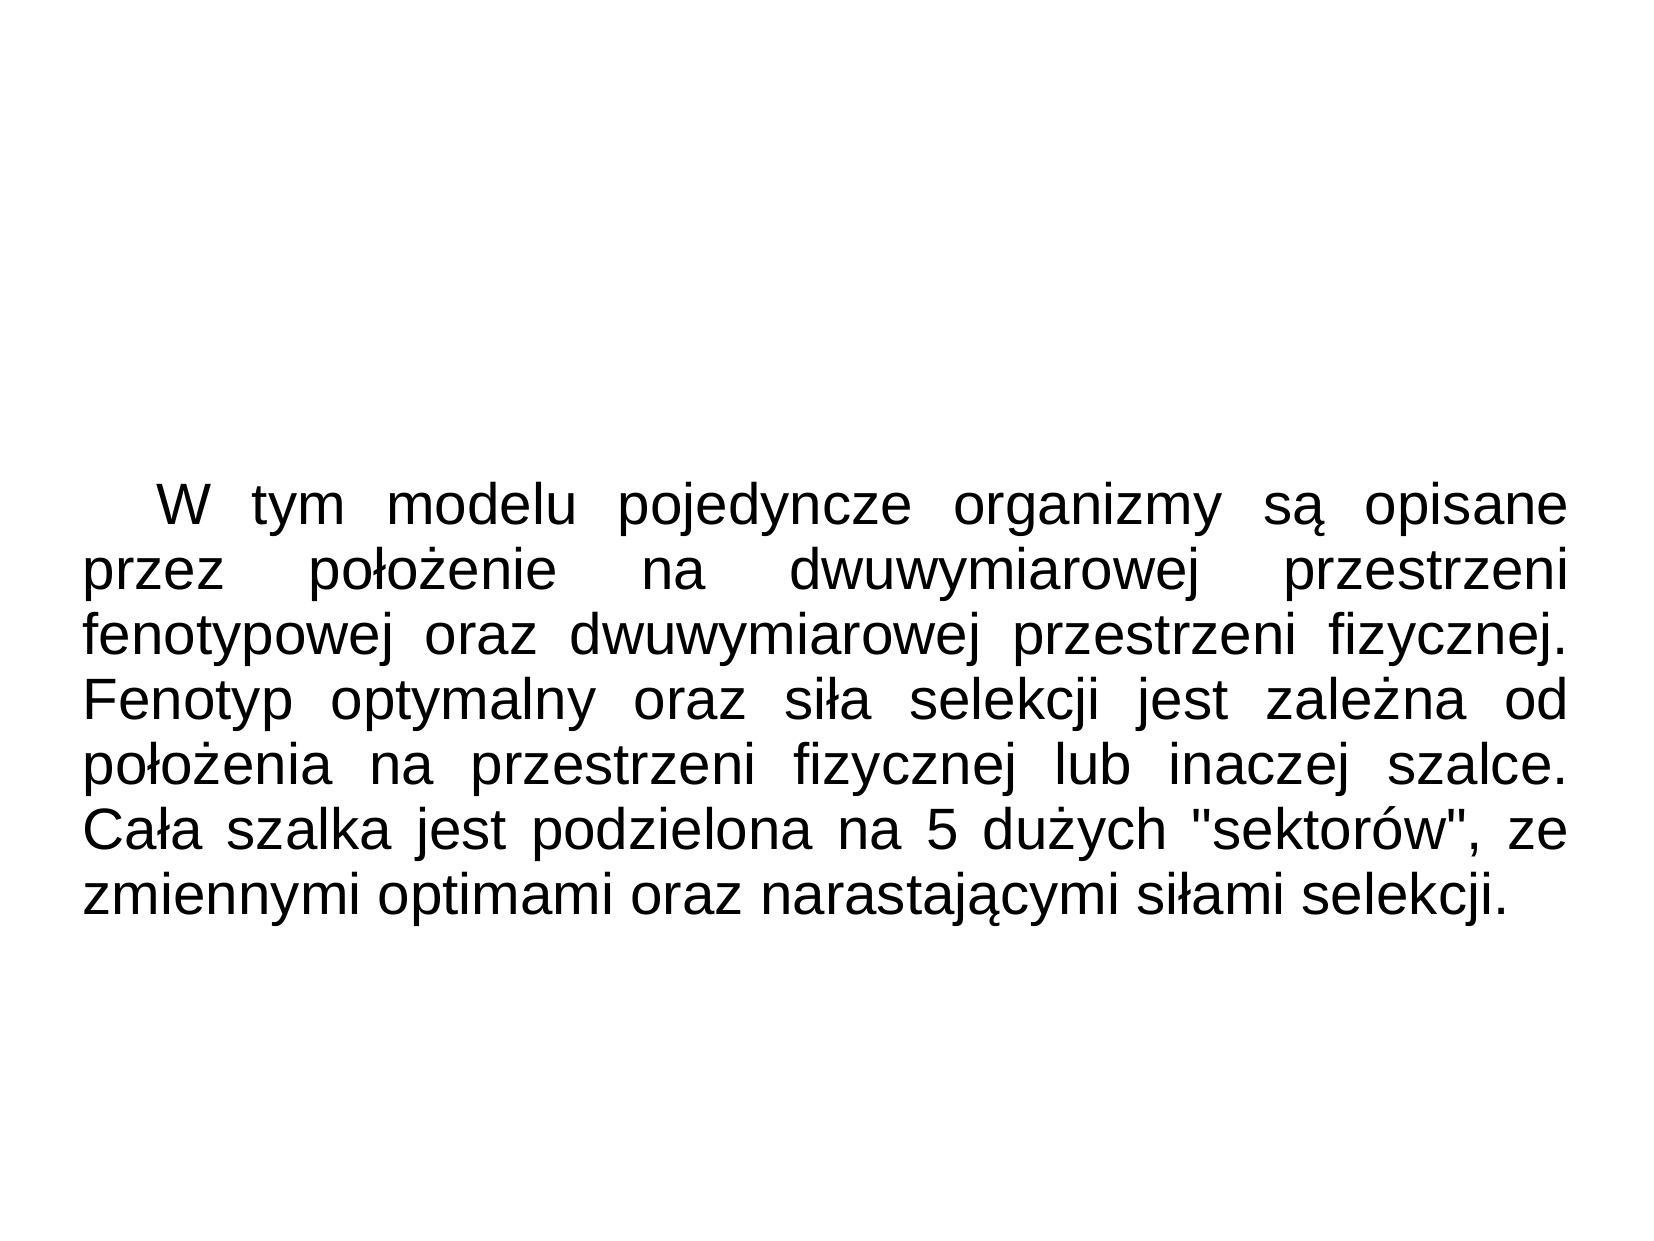

#
	W tym modelu pojedyncze organizmy są opisane przez położenie na dwuwymiarowej przestrzeni fenotypowej oraz dwuwymiarowej przestrzeni fizycznej. Fenotyp optymalny oraz siła selekcji jest zależna od położenia na przestrzeni fizycznej lub inaczej szalce. Cała szalka jest podzielona na 5 dużych "sektorów", ze zmiennymi optimami oraz narastającymi siłami selekcji.